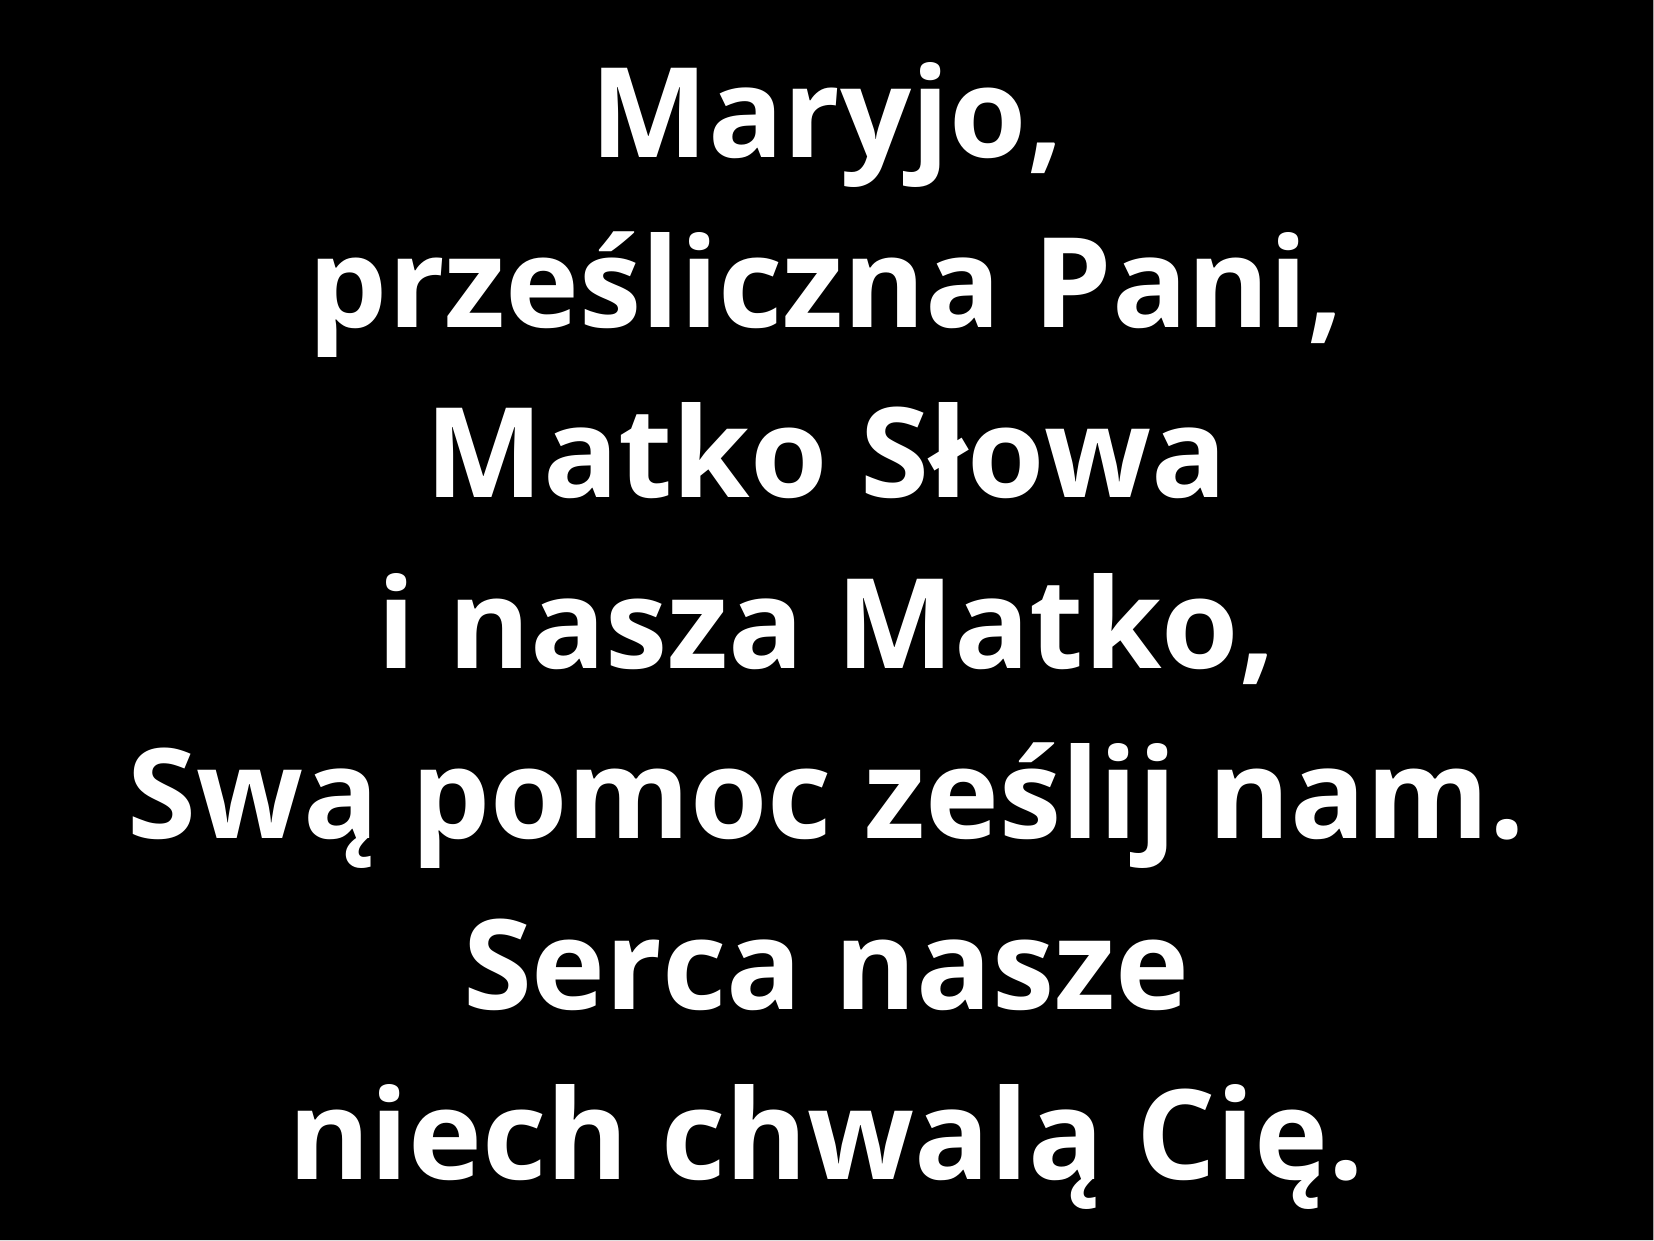

# Maryjo, prześliczna Pani, Matko Słowa i nasza Matko, Swą pomoc ześlij nam. Serca nasze niech chwalą Cię.